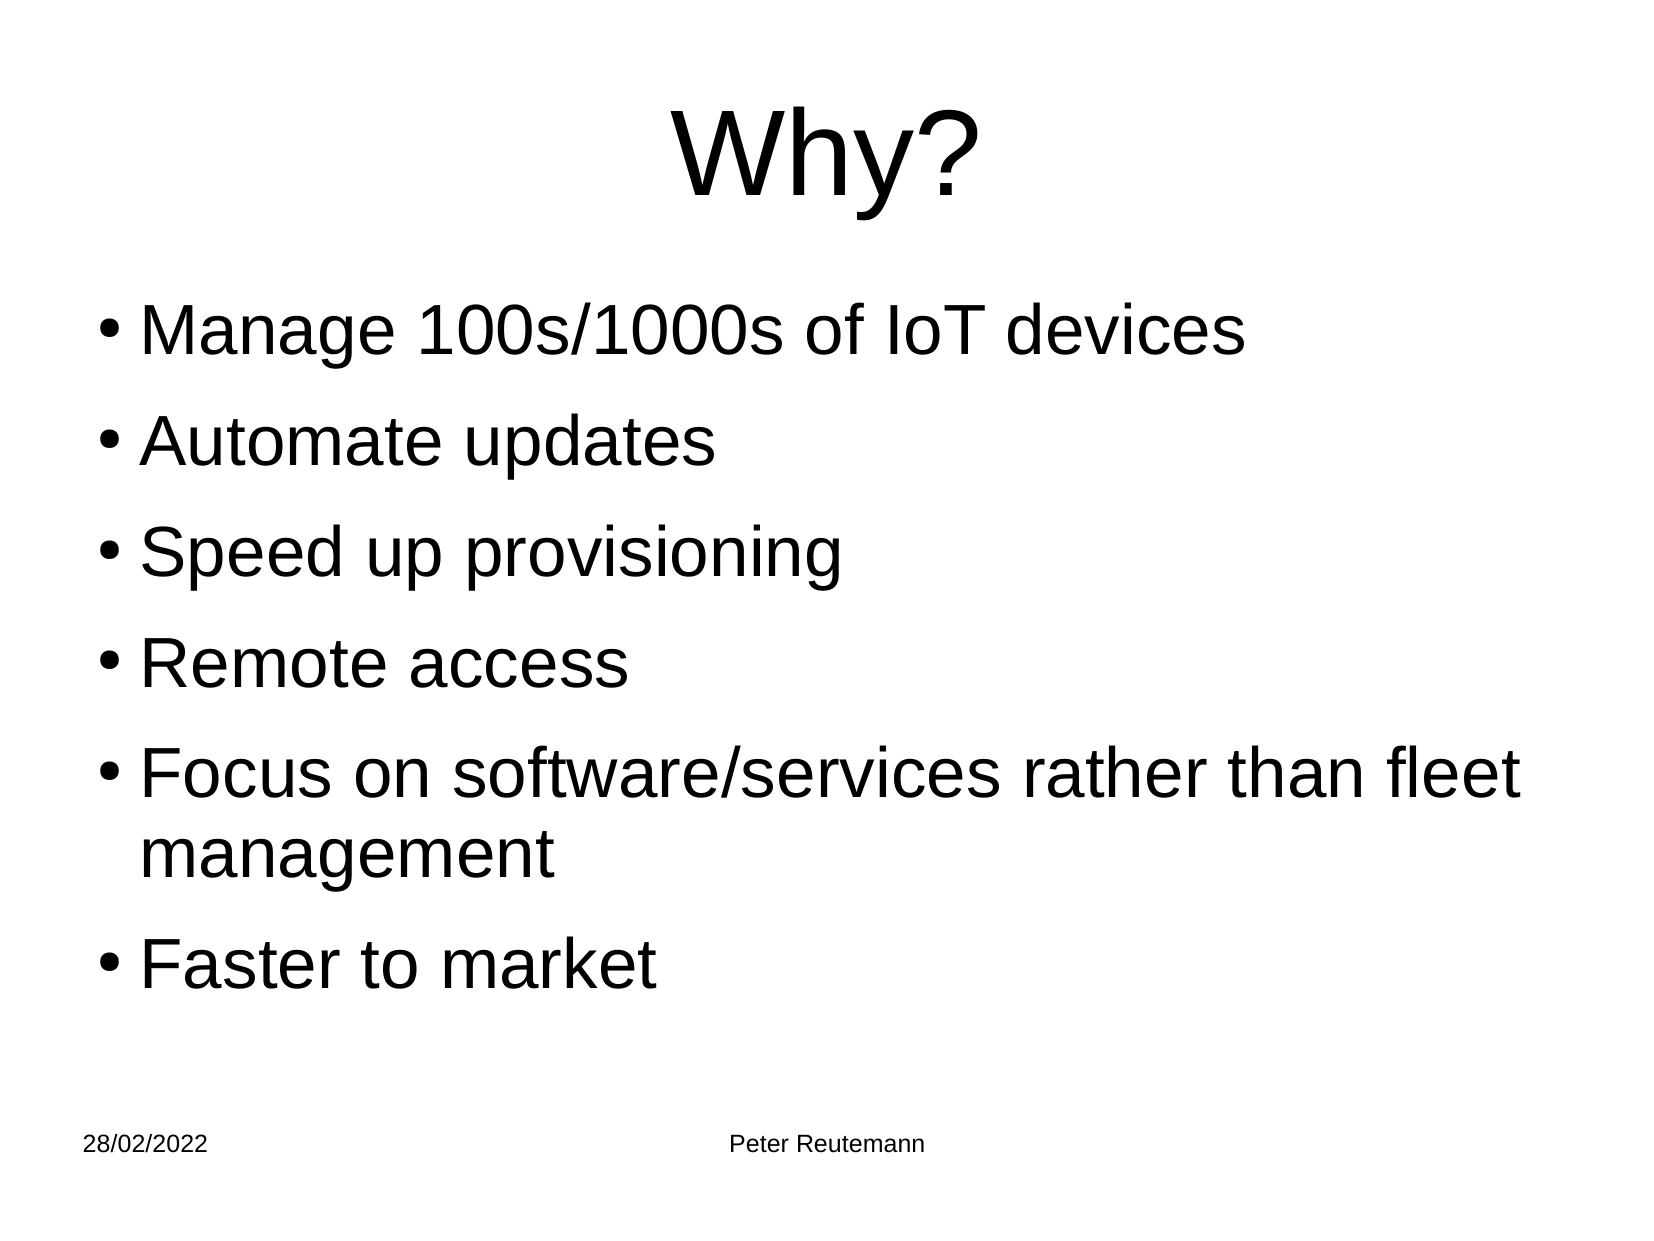

# Why?
Manage 100s/1000s of IoT devices
Automate updates
Speed up provisioning
Remote access
Focus on software/services rather than fleet management
Faster to market
28/02/2022
Peter Reutemann